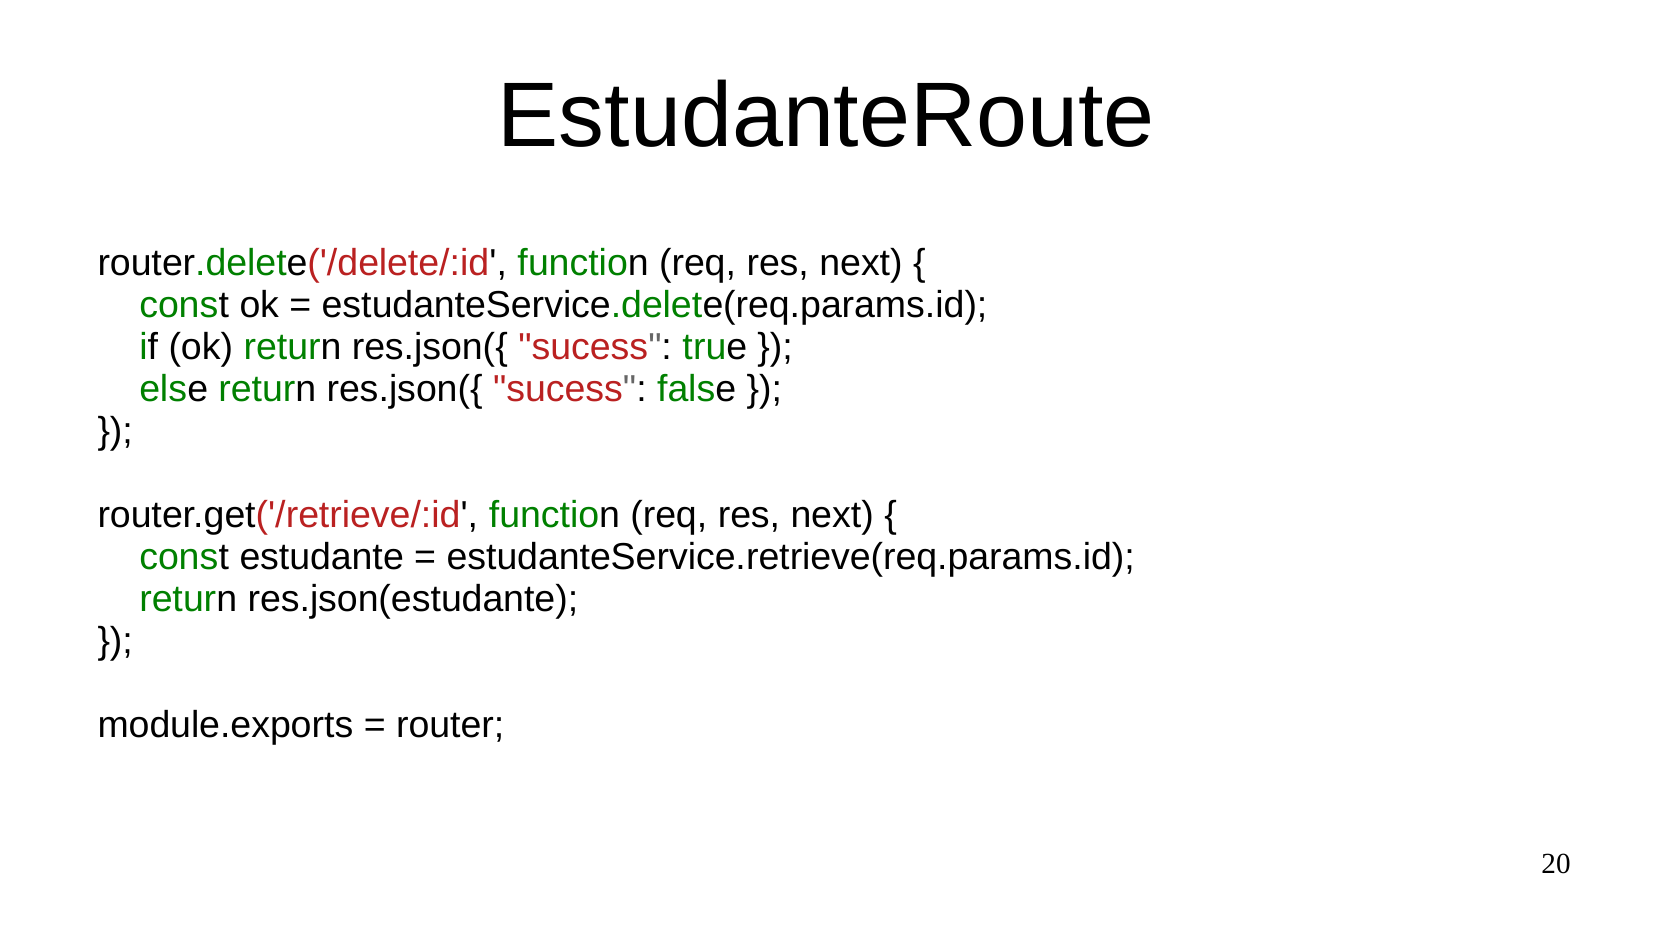

# EstudanteRoute
router.delete('/delete/:id', function (req, res, next) {
 const ok = estudanteService.delete(req.params.id);
 if (ok) return res.json({ "sucess": true });
 else return res.json({ "sucess": false });
});
router.get('/retrieve/:id', function (req, res, next) {
 const estudante = estudanteService.retrieve(req.params.id);
 return res.json(estudante);
});
module.exports = router;
20